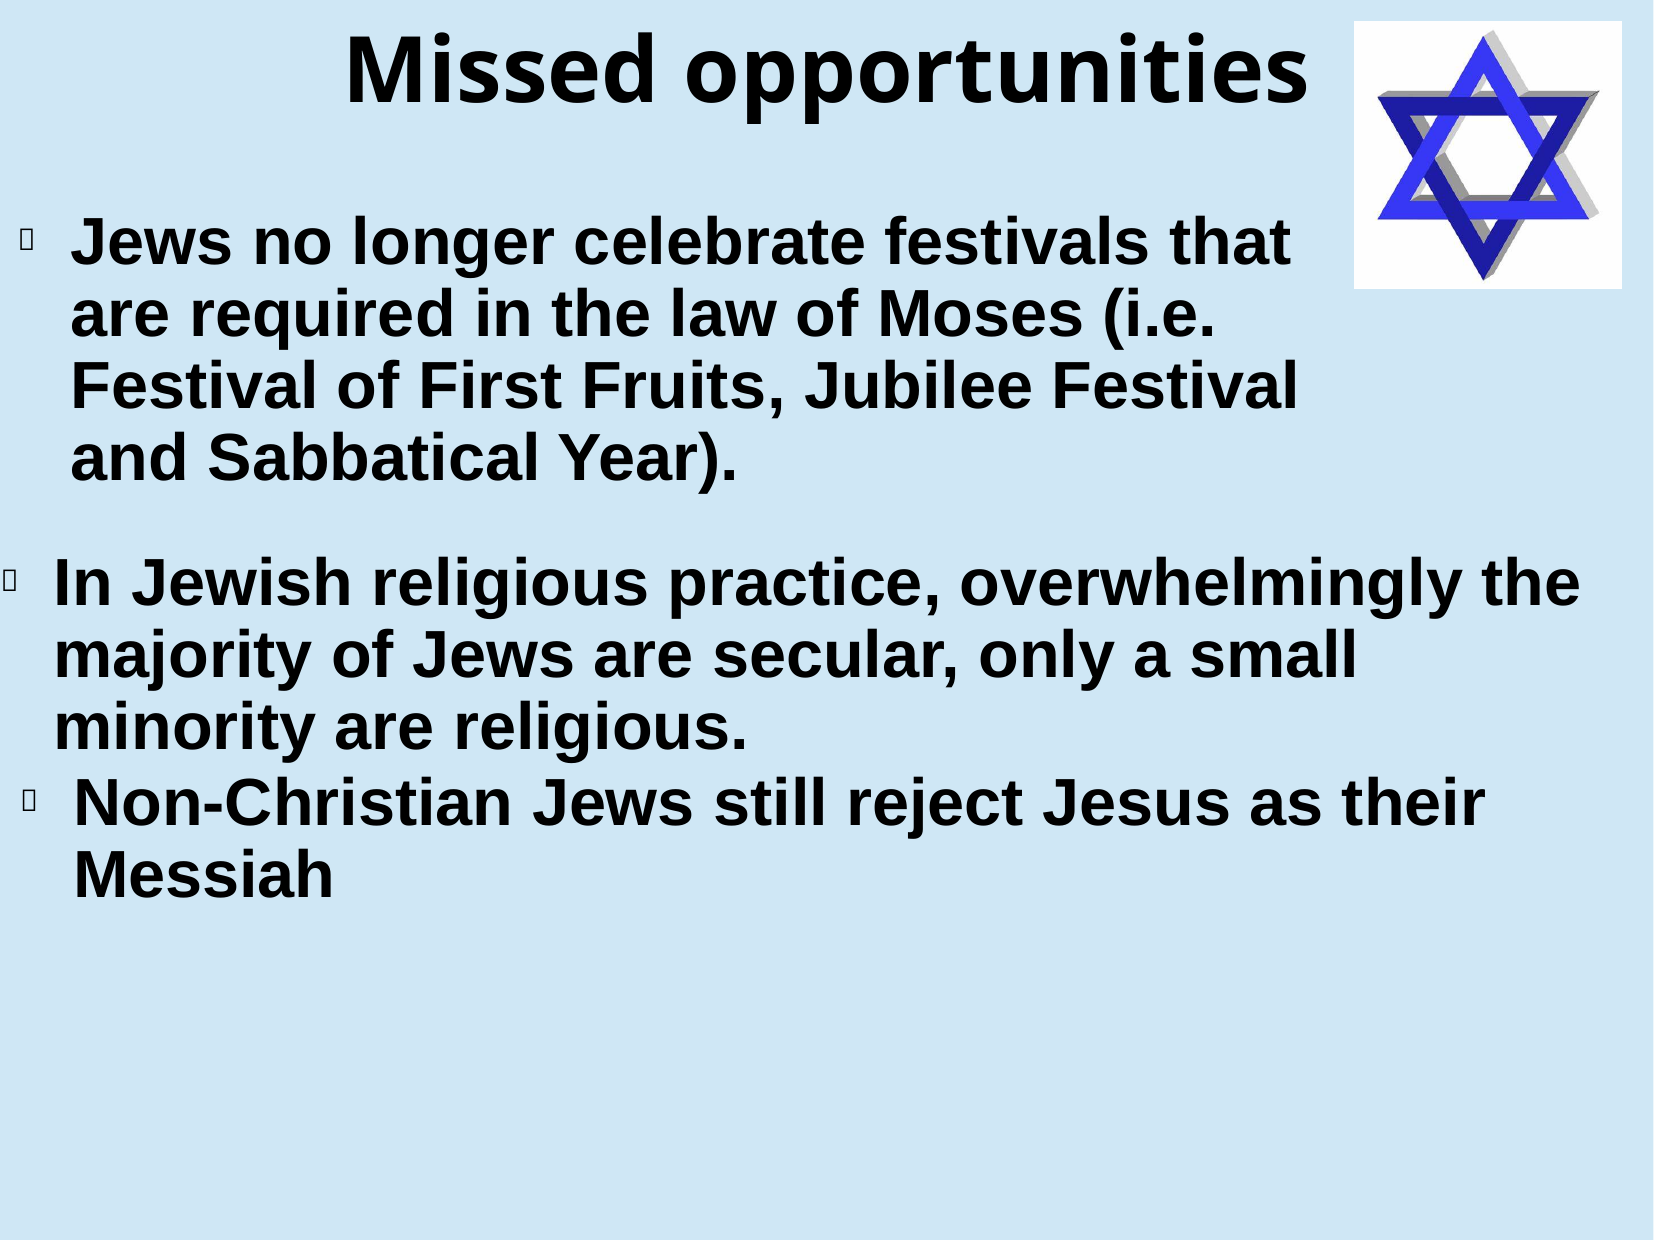

# Missed opportunities
Jews no longer celebrate festivals that are required in the law of Moses (i.e. Festival of First Fruits, Jubilee Festival and Sabbatical Year).
In Jewish religious practice, overwhelmingly the majority of Jews are secular, only a small minority are religious.
Non-Christian Jews still reject Jesus as their Messiah